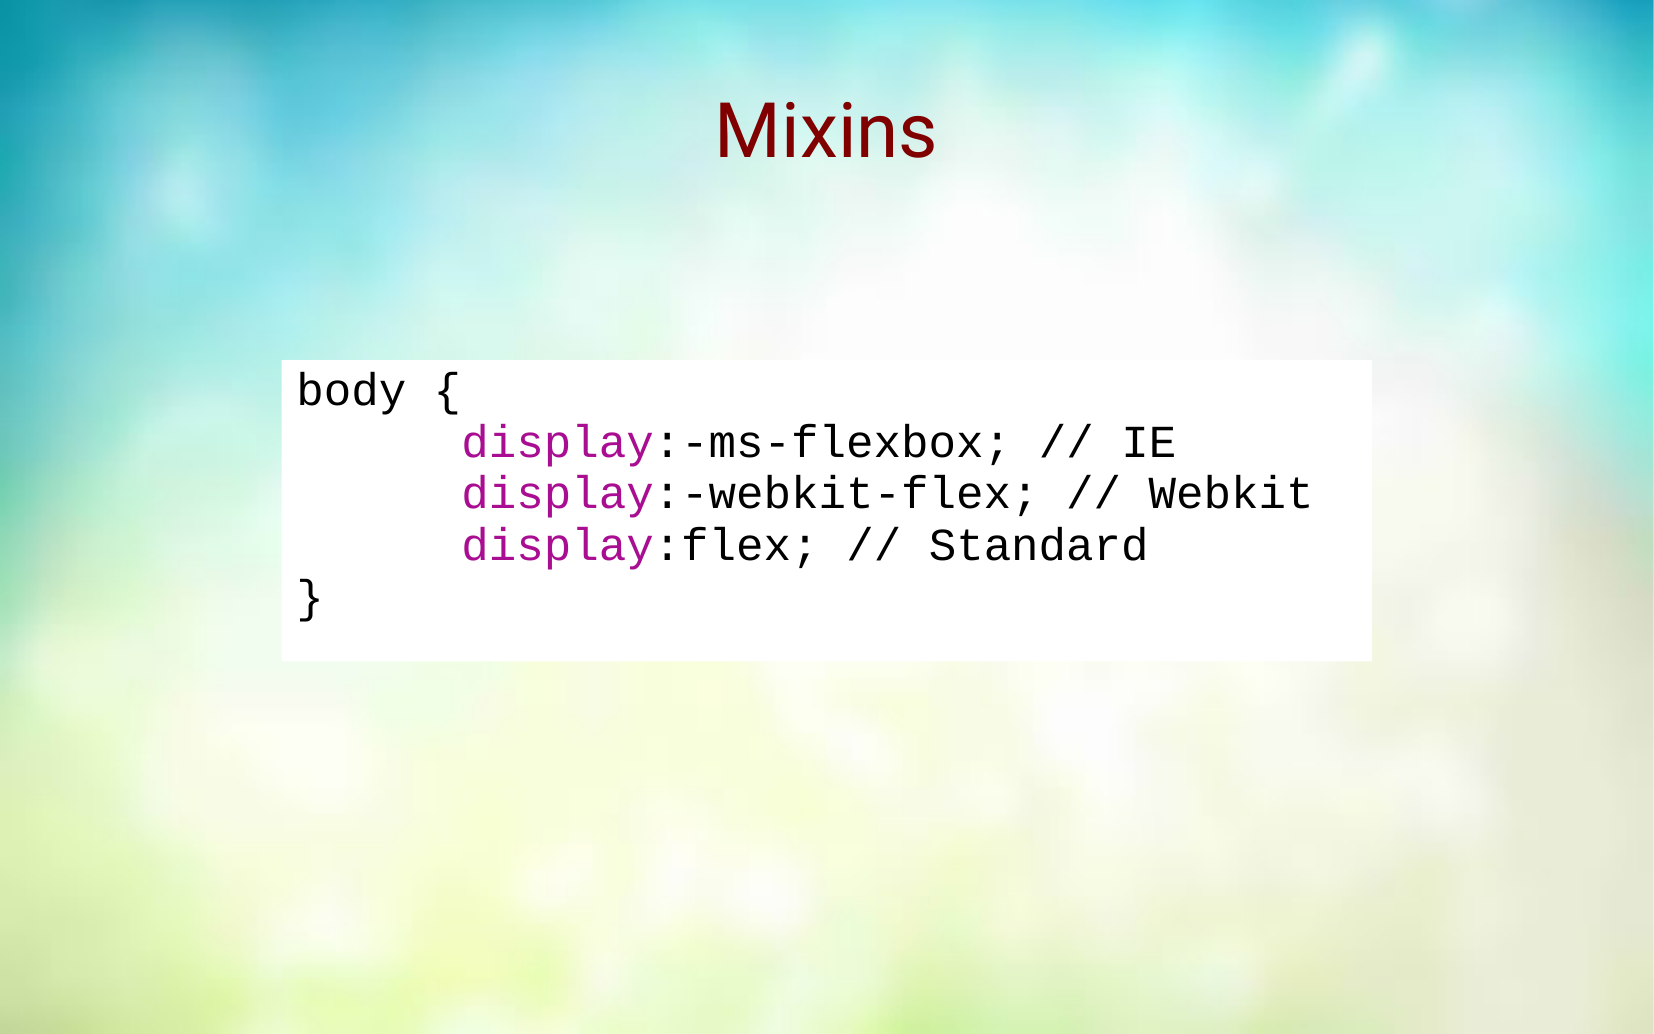

# Mixins
body {
 display:-ms-flexbox; // IE
 display:-webkit-flex; // Webkit
 display:flex; // Standard
}